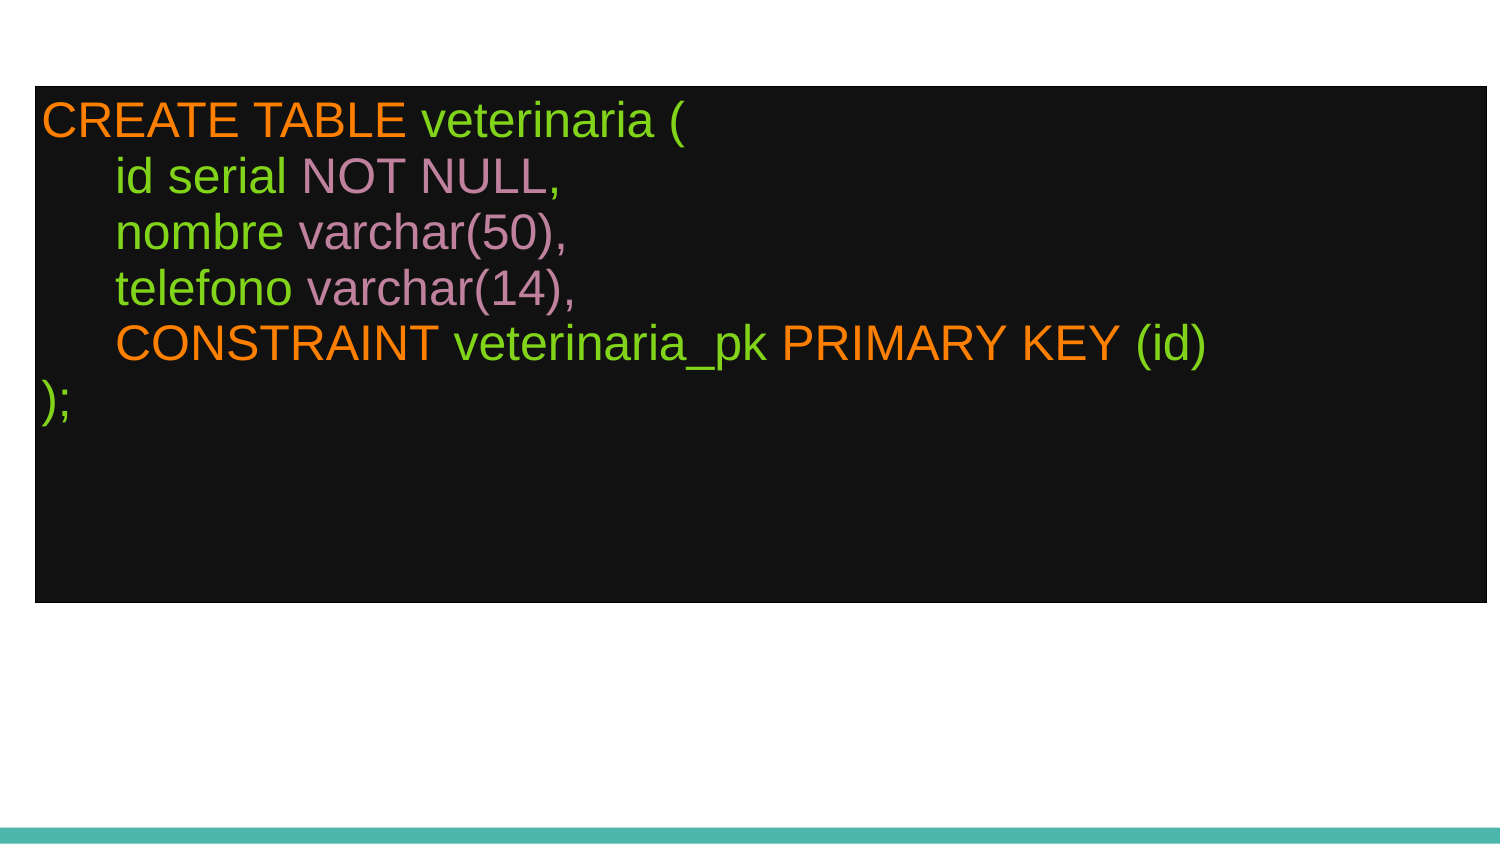

| CREATE TABLE veterinaria ( id serial NOT NULL, nombre varchar(50), telefono varchar(14), CONSTRAINT veterinaria\_pk PRIMARY KEY (id) ); |
| --- |